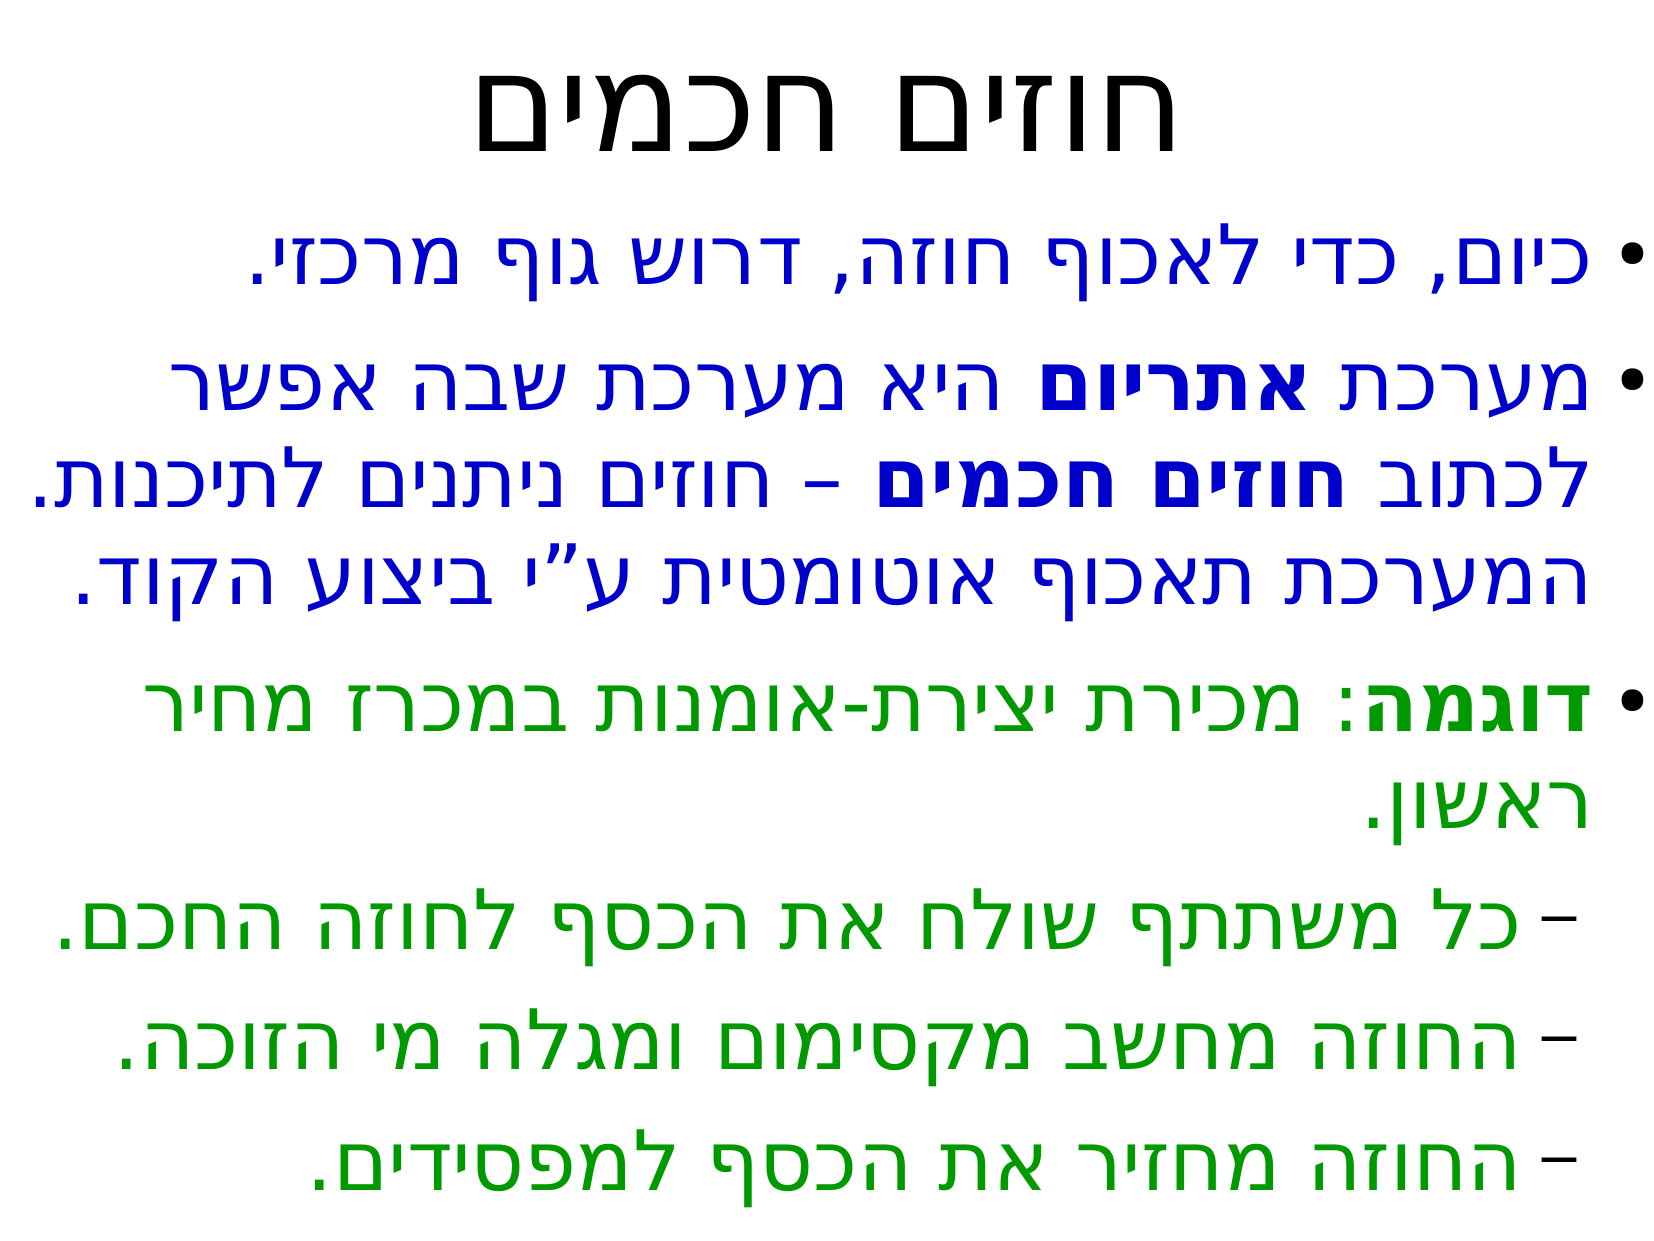

# חוזים חכמים
כיום, כדי לאכוף חוזה, דרוש גוף מרכזי.
מערכת אתריום היא מערכת שבה אפשר לכתוב חוזים חכמים – חוזים ניתנים לתיכנות. המערכת תאכוף אוטומטית ע”י ביצוע הקוד.
דוגמה: מכירת יצירת-אומנות במכרז מחיר ראשון.
כל משתתף שולח את הכסף לחוזה החכם.
החוזה מחשב מקסימום ומגלה מי הזוכה.
החוזה מחזיר את הכסף למפסידים.
מכרז כזה אכן יתקיים ב-20/6/2018!